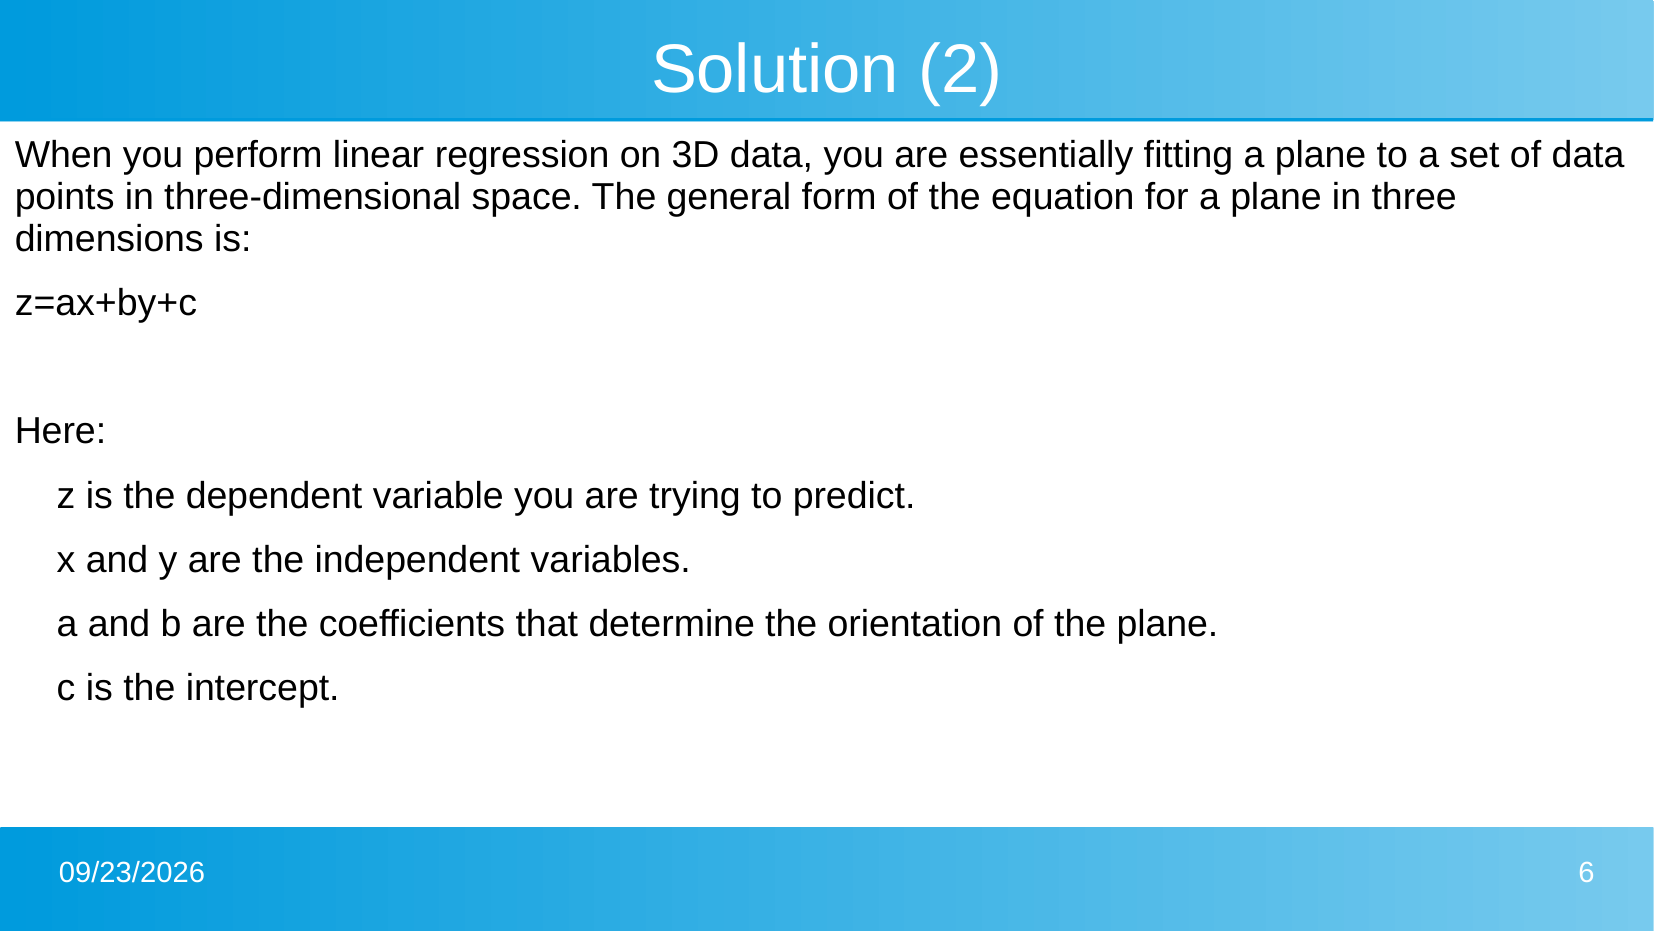

# Solution (2)
When you perform linear regression on 3D data, you are essentially fitting a plane to a set of data points in three-dimensional space. The general form of the equation for a plane in three dimensions is:
z=ax+by+c
Here:
 z is the dependent variable you are trying to predict.
 x and y are the independent variables.
 a and b are the coefficients that determine the orientation of the plane.
 c is the intercept.
6